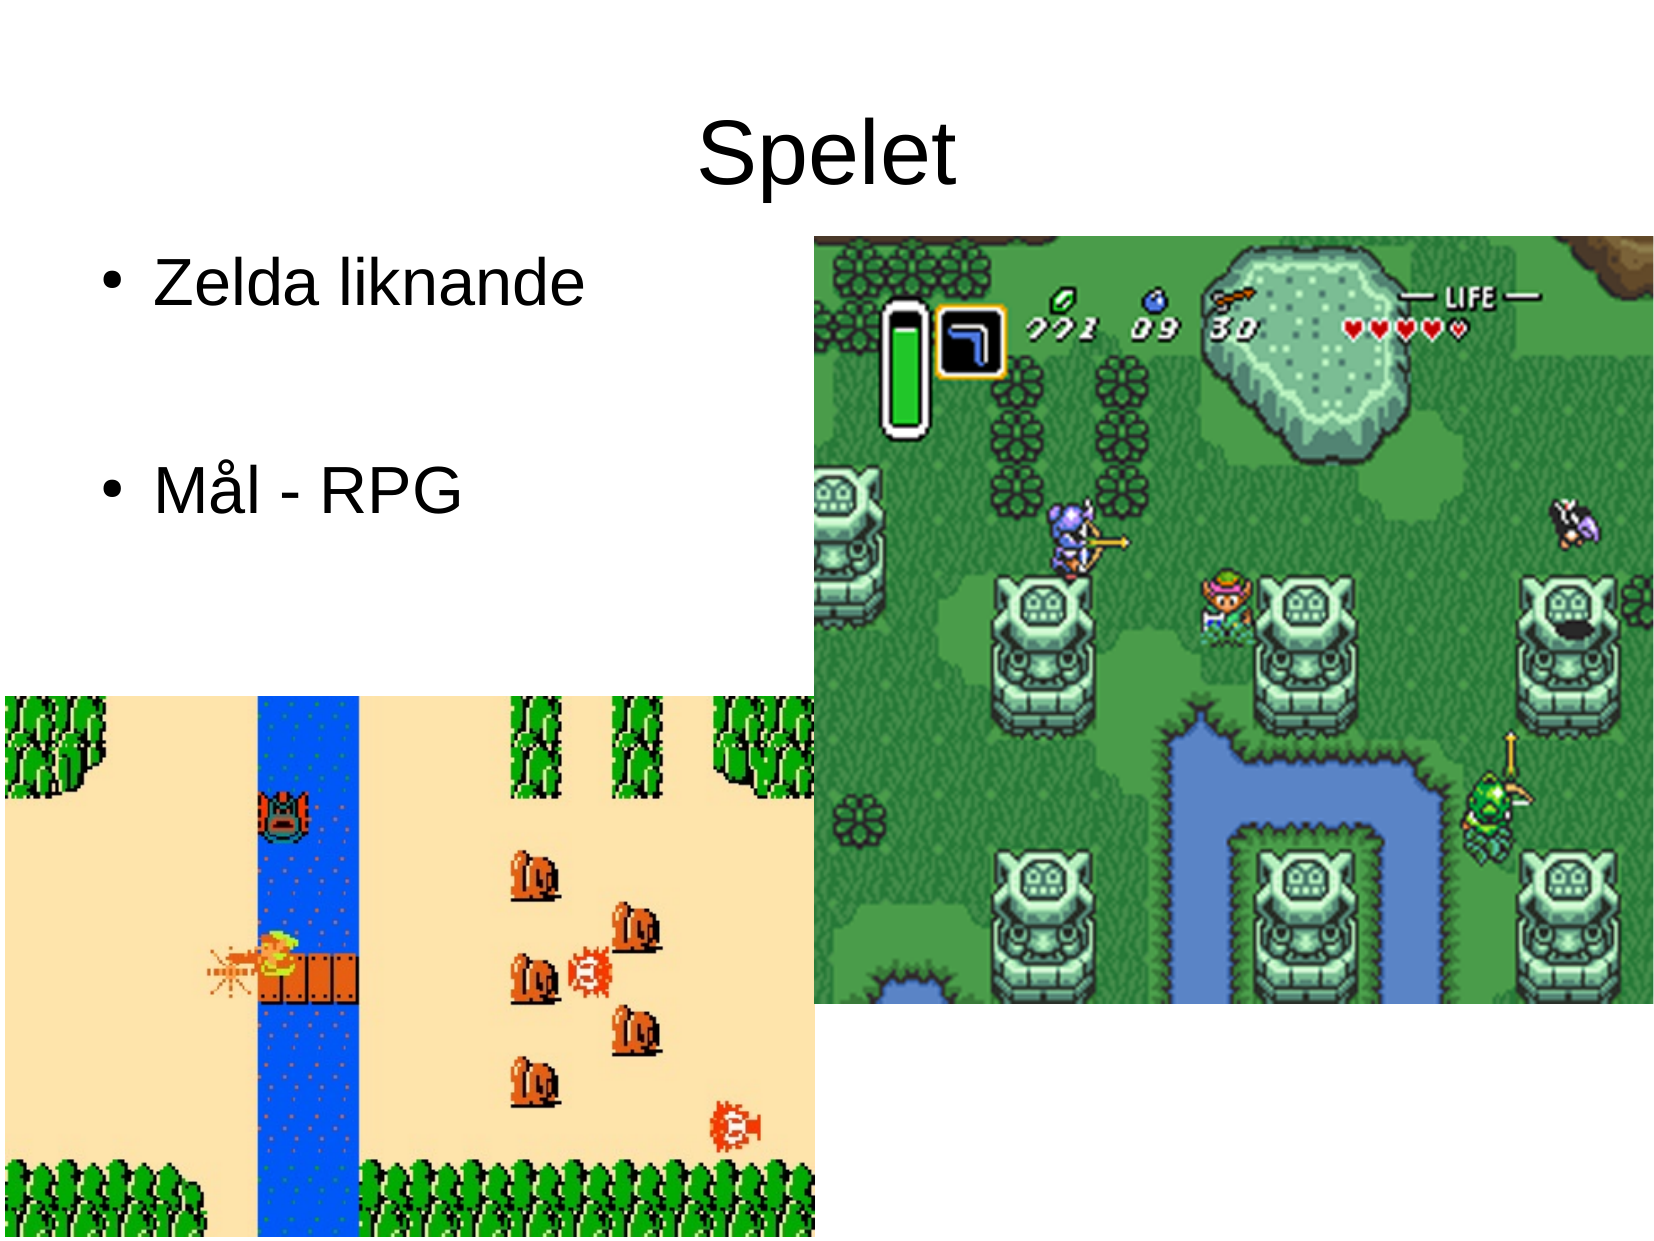

# Spelet
Zelda liknande
Mål - RPG